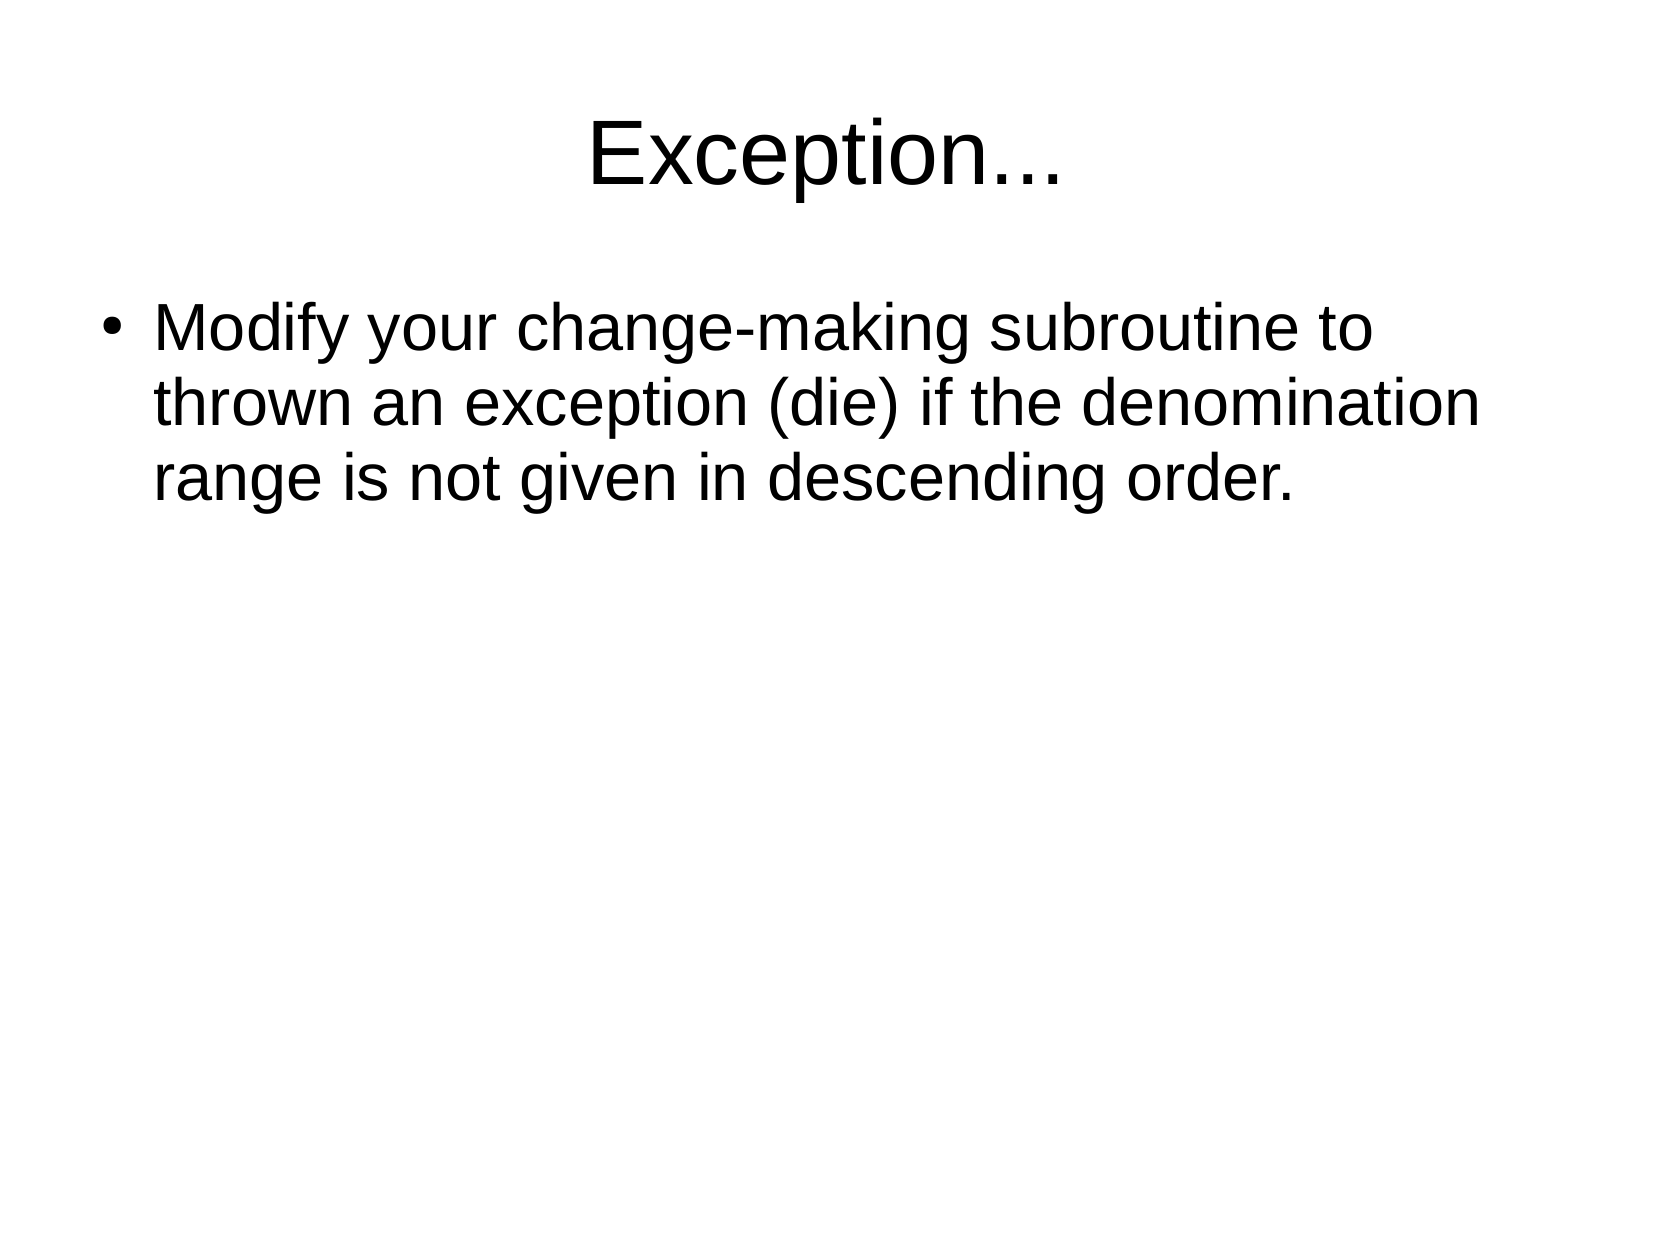

# Exception...
Modify your change-making subroutine to thrown an exception (die) if the denomination range is not given in descending order.